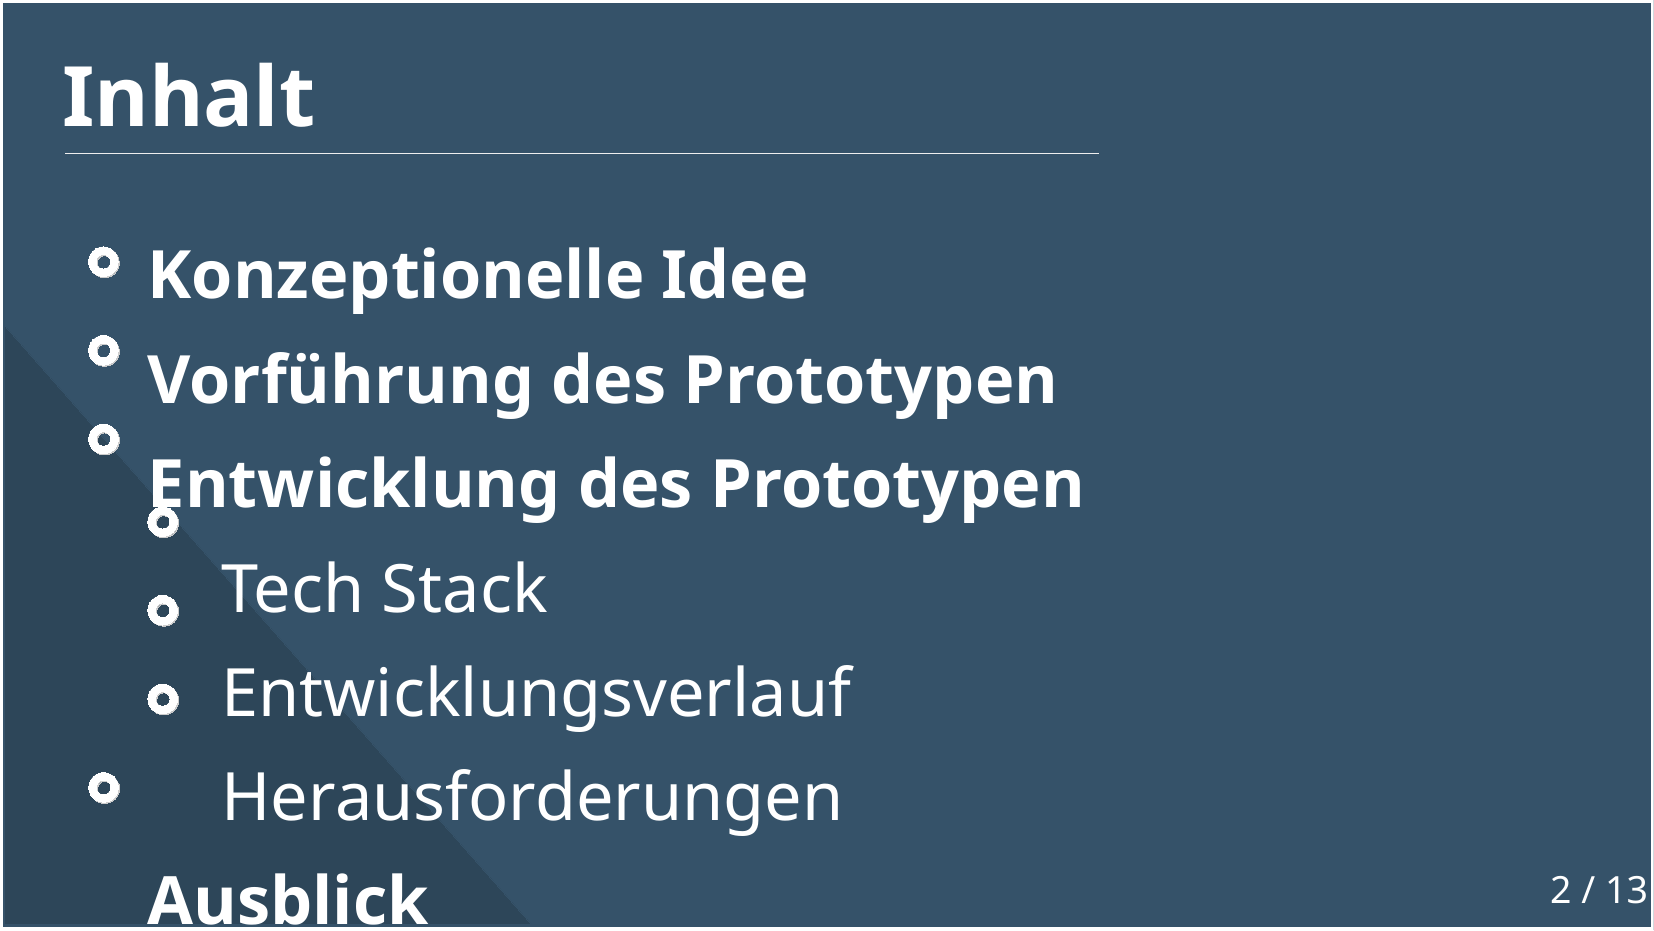

Inhalt
	Konzeptionelle Idee
	Vorführung des Prototypen
	Entwicklung des Prototypen
		Tech Stack
		Entwicklungsverlauf
		Herausforderungen
	Ausblick